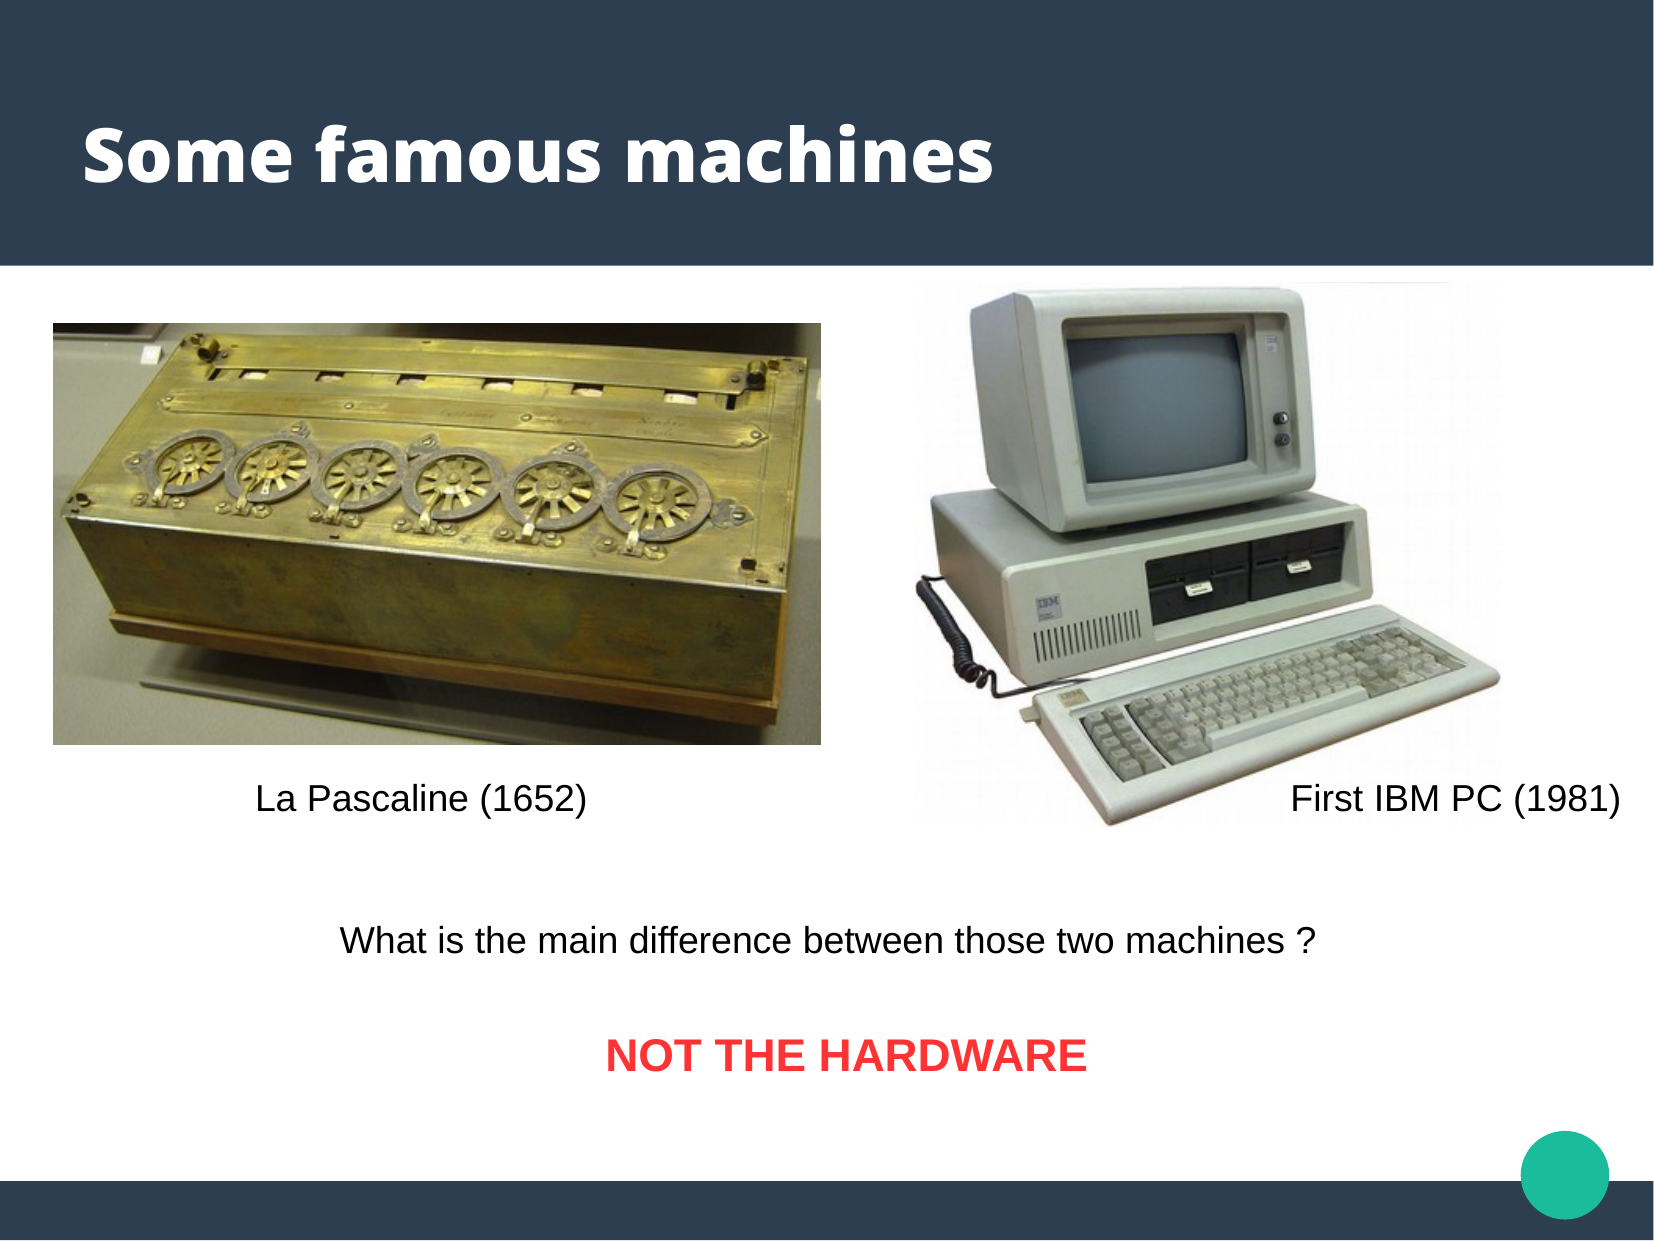

# Some famous machines
La Pascaline (1652)
First IBM PC (1981)
What is the main difference between those two machines ?
NOT THE HARDWARE